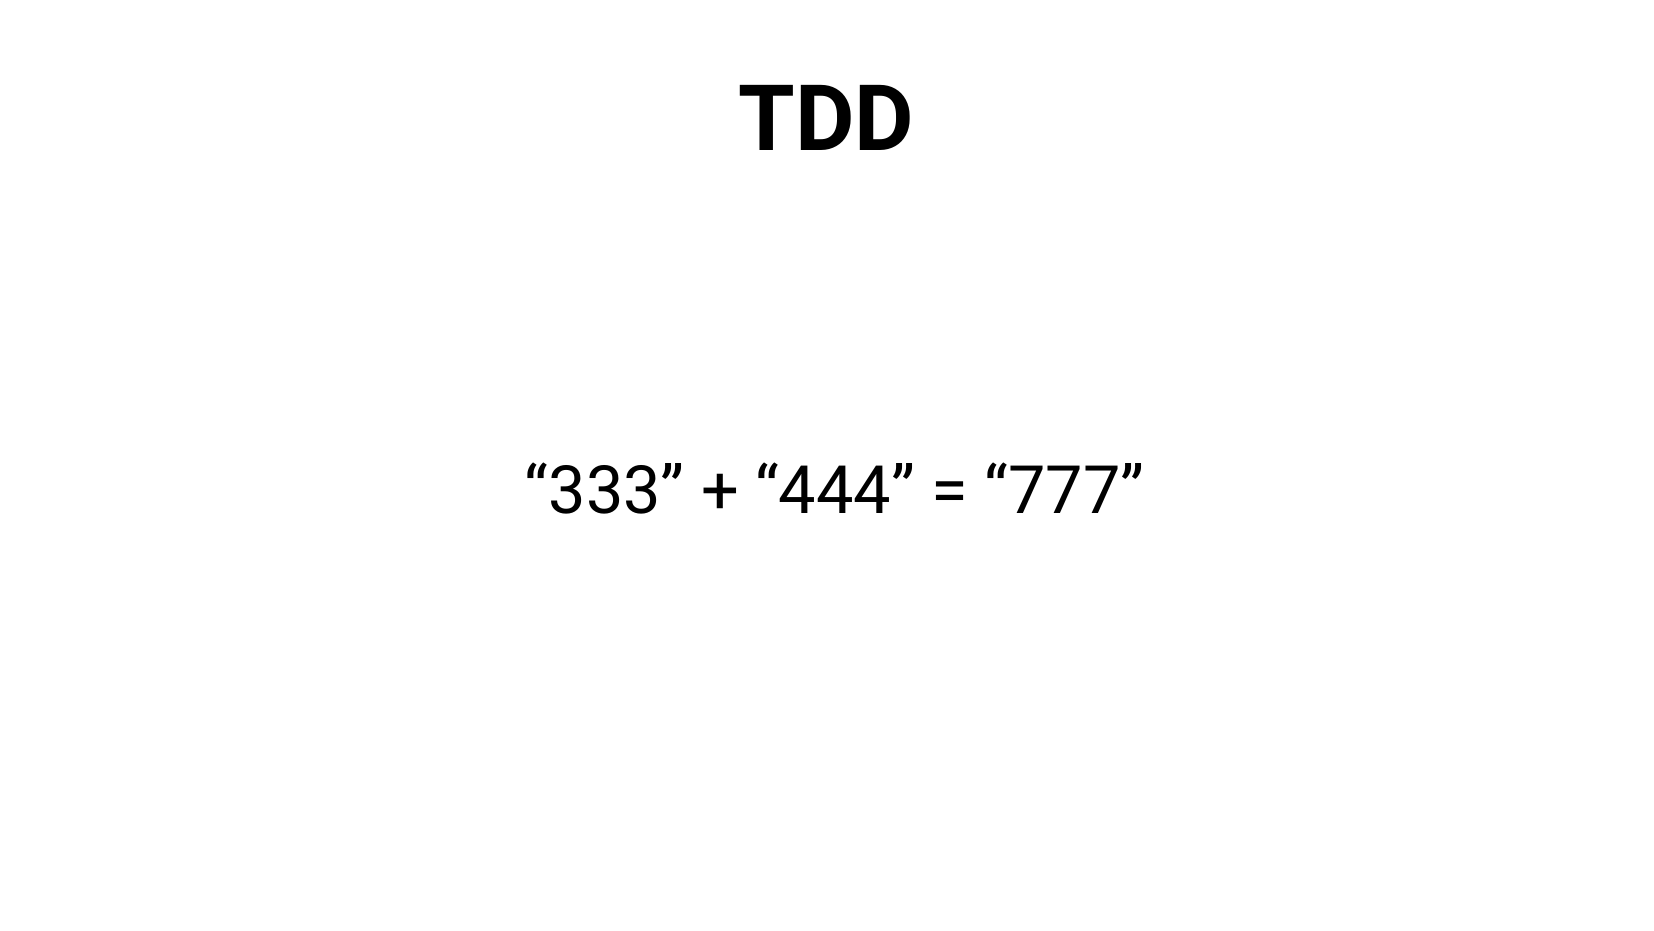

# TDD
 “333” + “444” = “777”